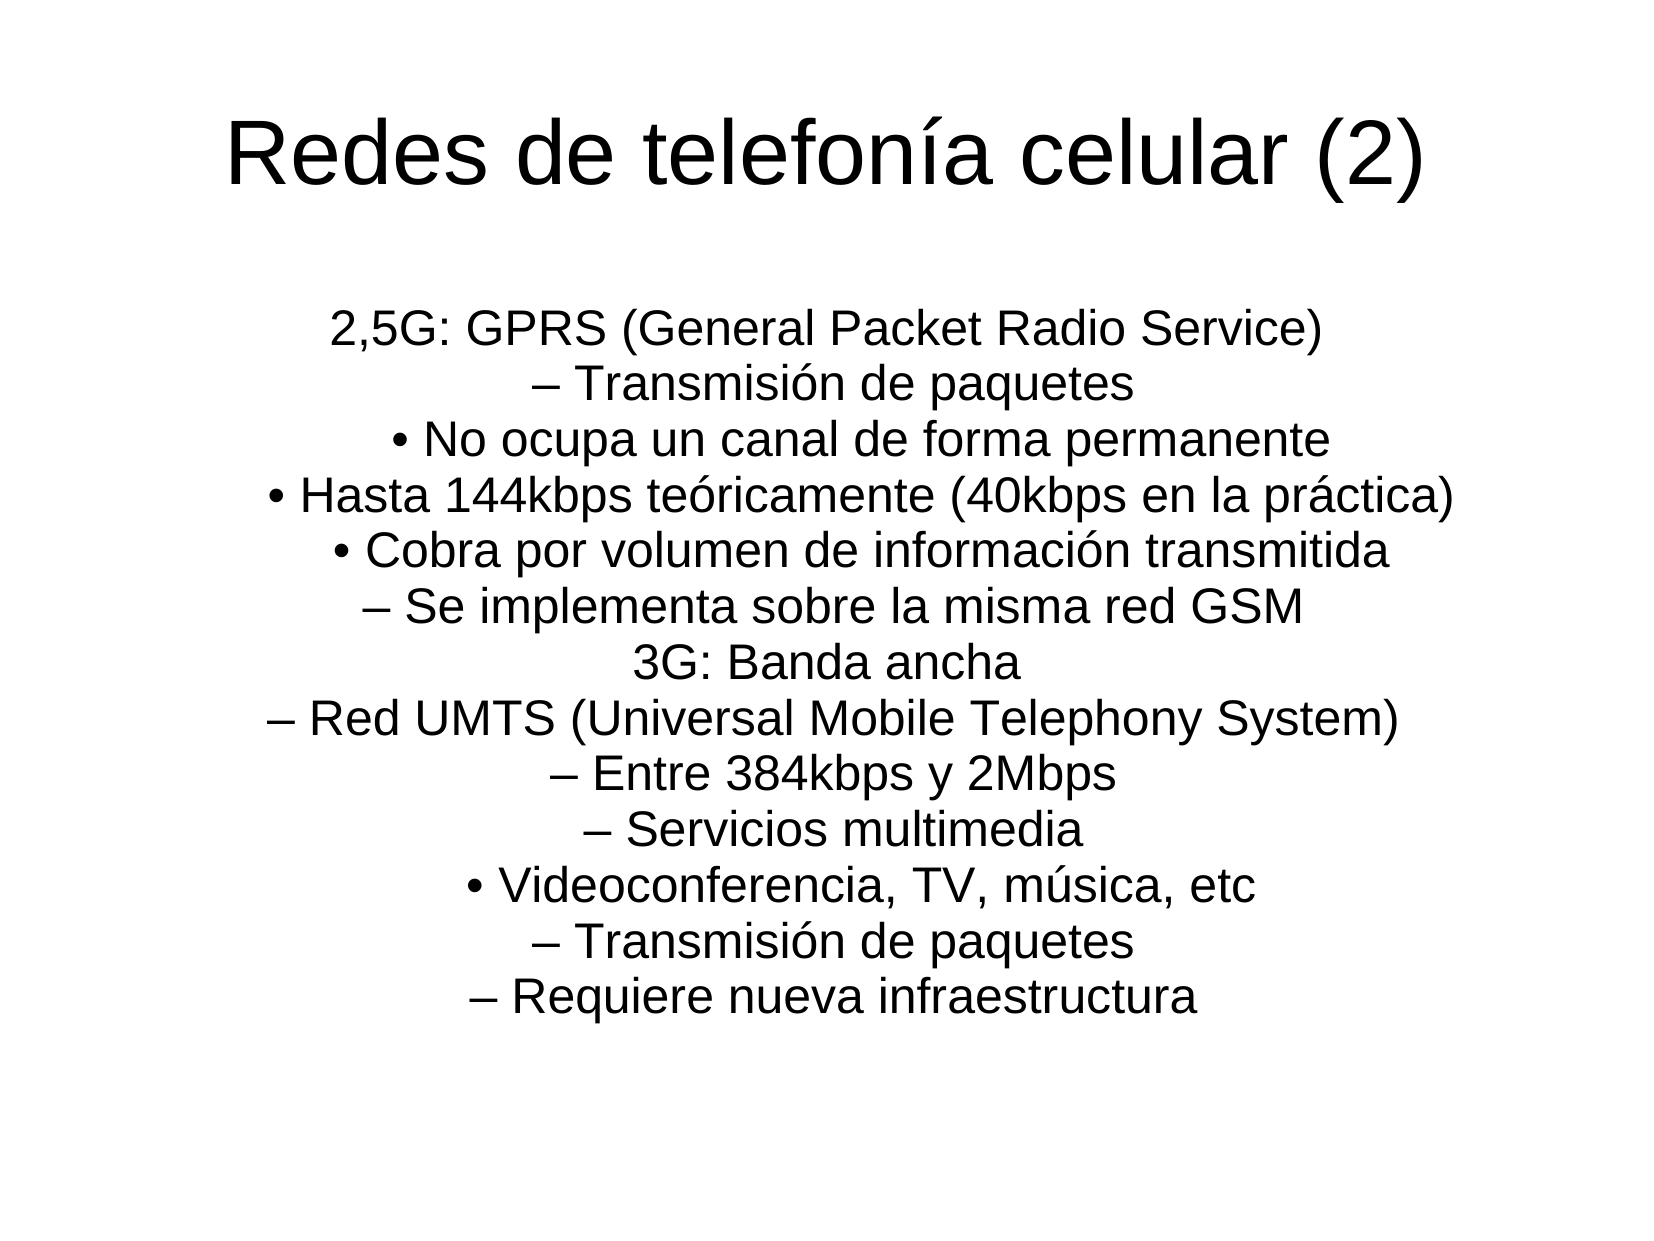

# Redes de telefonía celular (2)
2,5G: GPRS (General Packet Radio Service)
 – Transmisión de paquetes
 • No ocupa un canal de forma permanente
 • Hasta 144kbps teóricamente (40kbps en la práctica)
 • Cobra por volumen de información transmitida
 – Se implementa sobre la misma red GSM
3G: Banda ancha
 – Red UMTS (Universal Mobile Telephony System)
 – Entre 384kbps y 2Mbps
 – Servicios multimedia
 • Videoconferencia, TV, música, etc
 – Transmisión de paquetes
 – Requiere nueva infraestructura